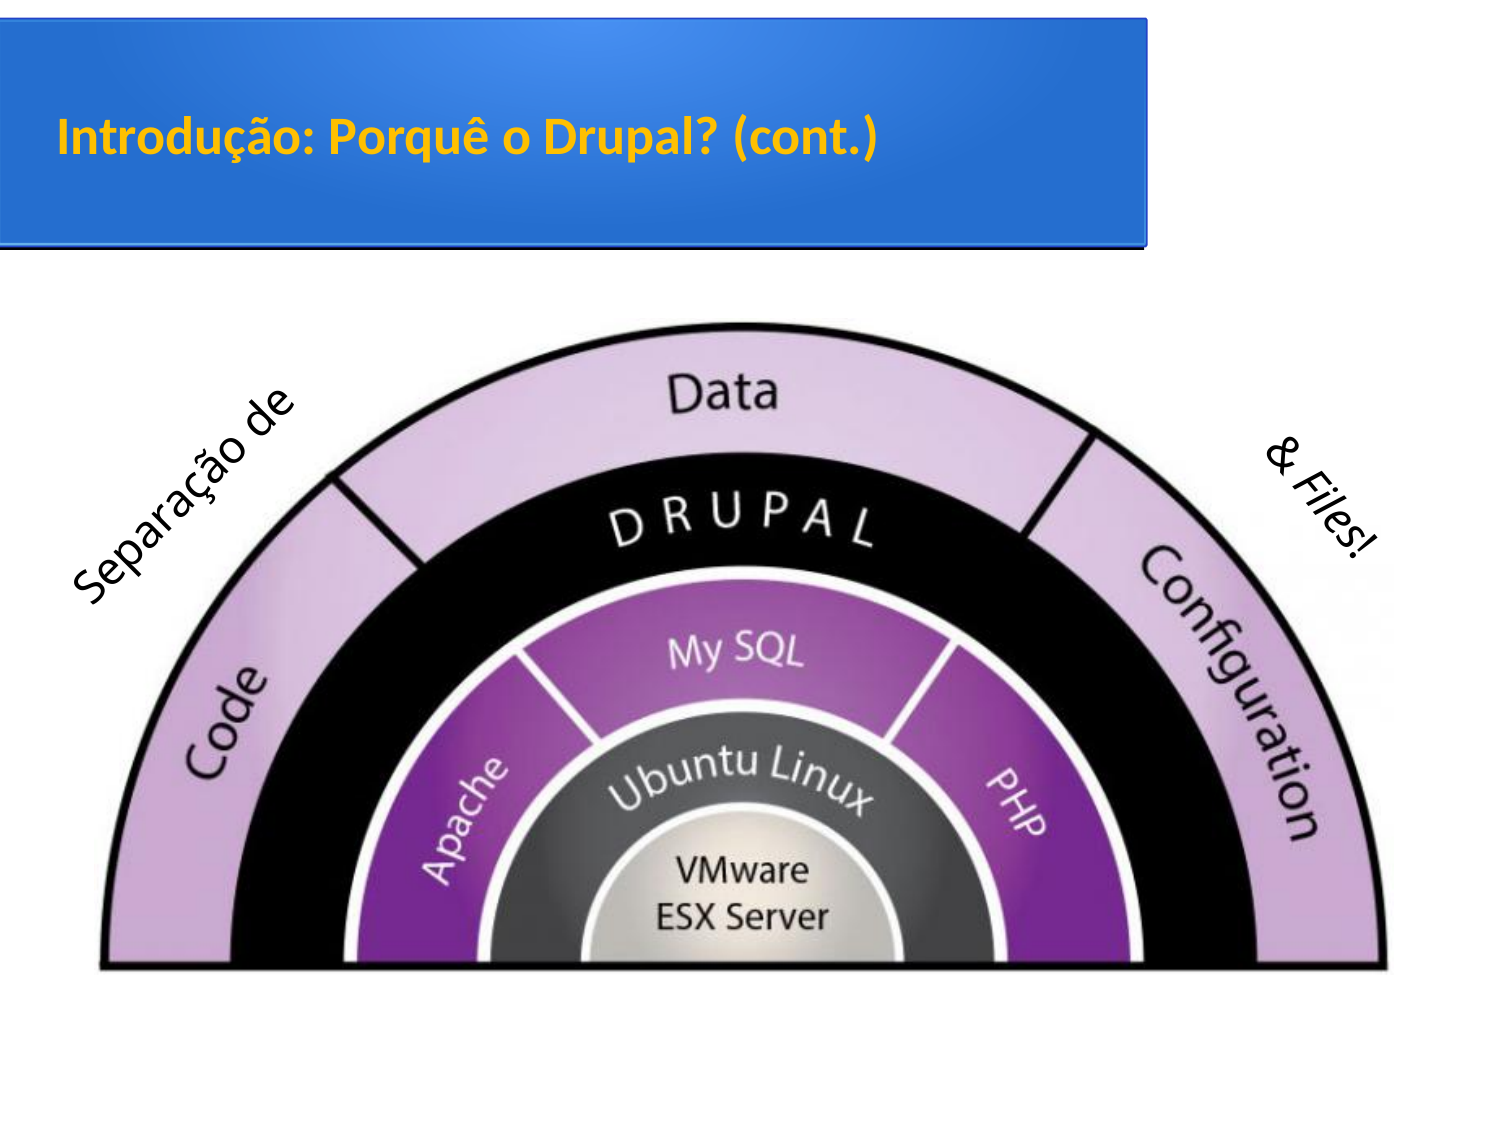

# Introdução: Porquê o Drupal? (cont.)
Separação de
& Files!